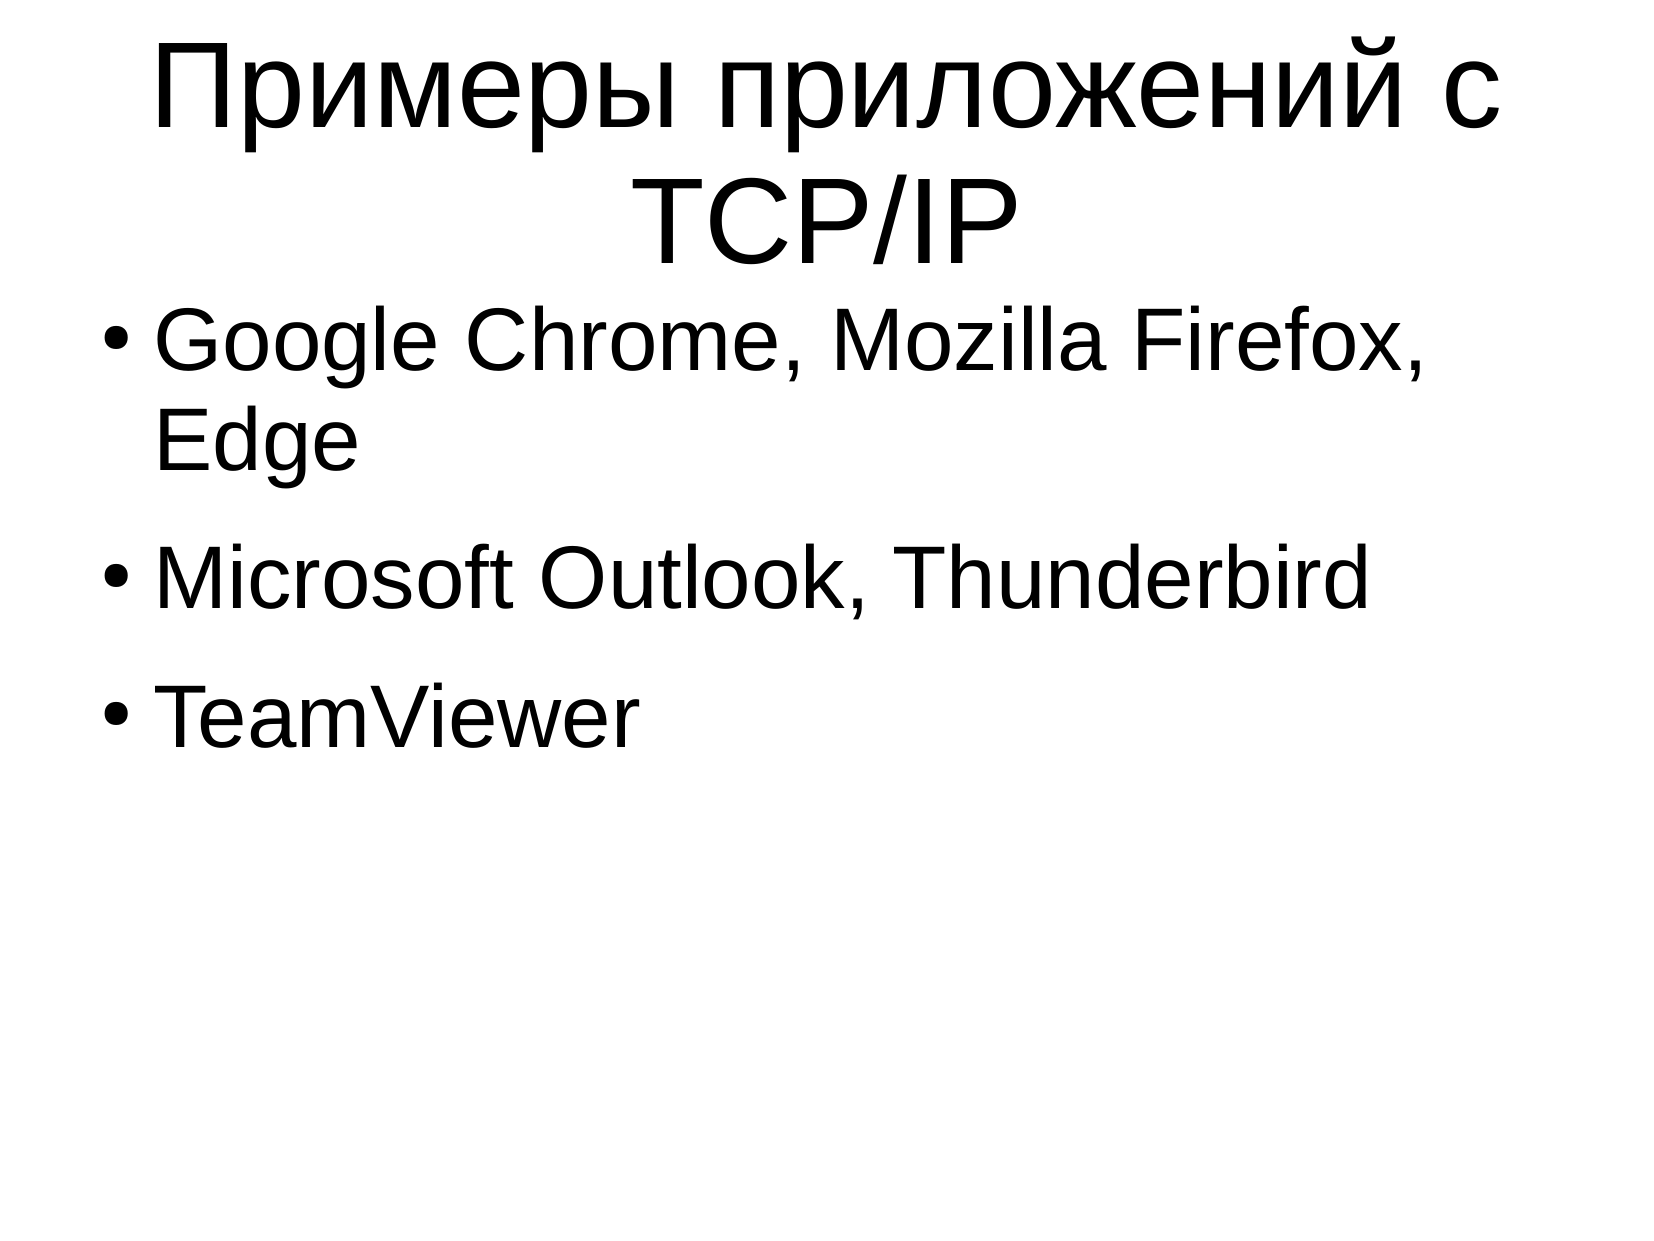

# Примеры приложений с TCP/IP
Google Chrome, Mozilla Firefox, Edge
Microsoft Outlook, Thunderbird
TeamViewer